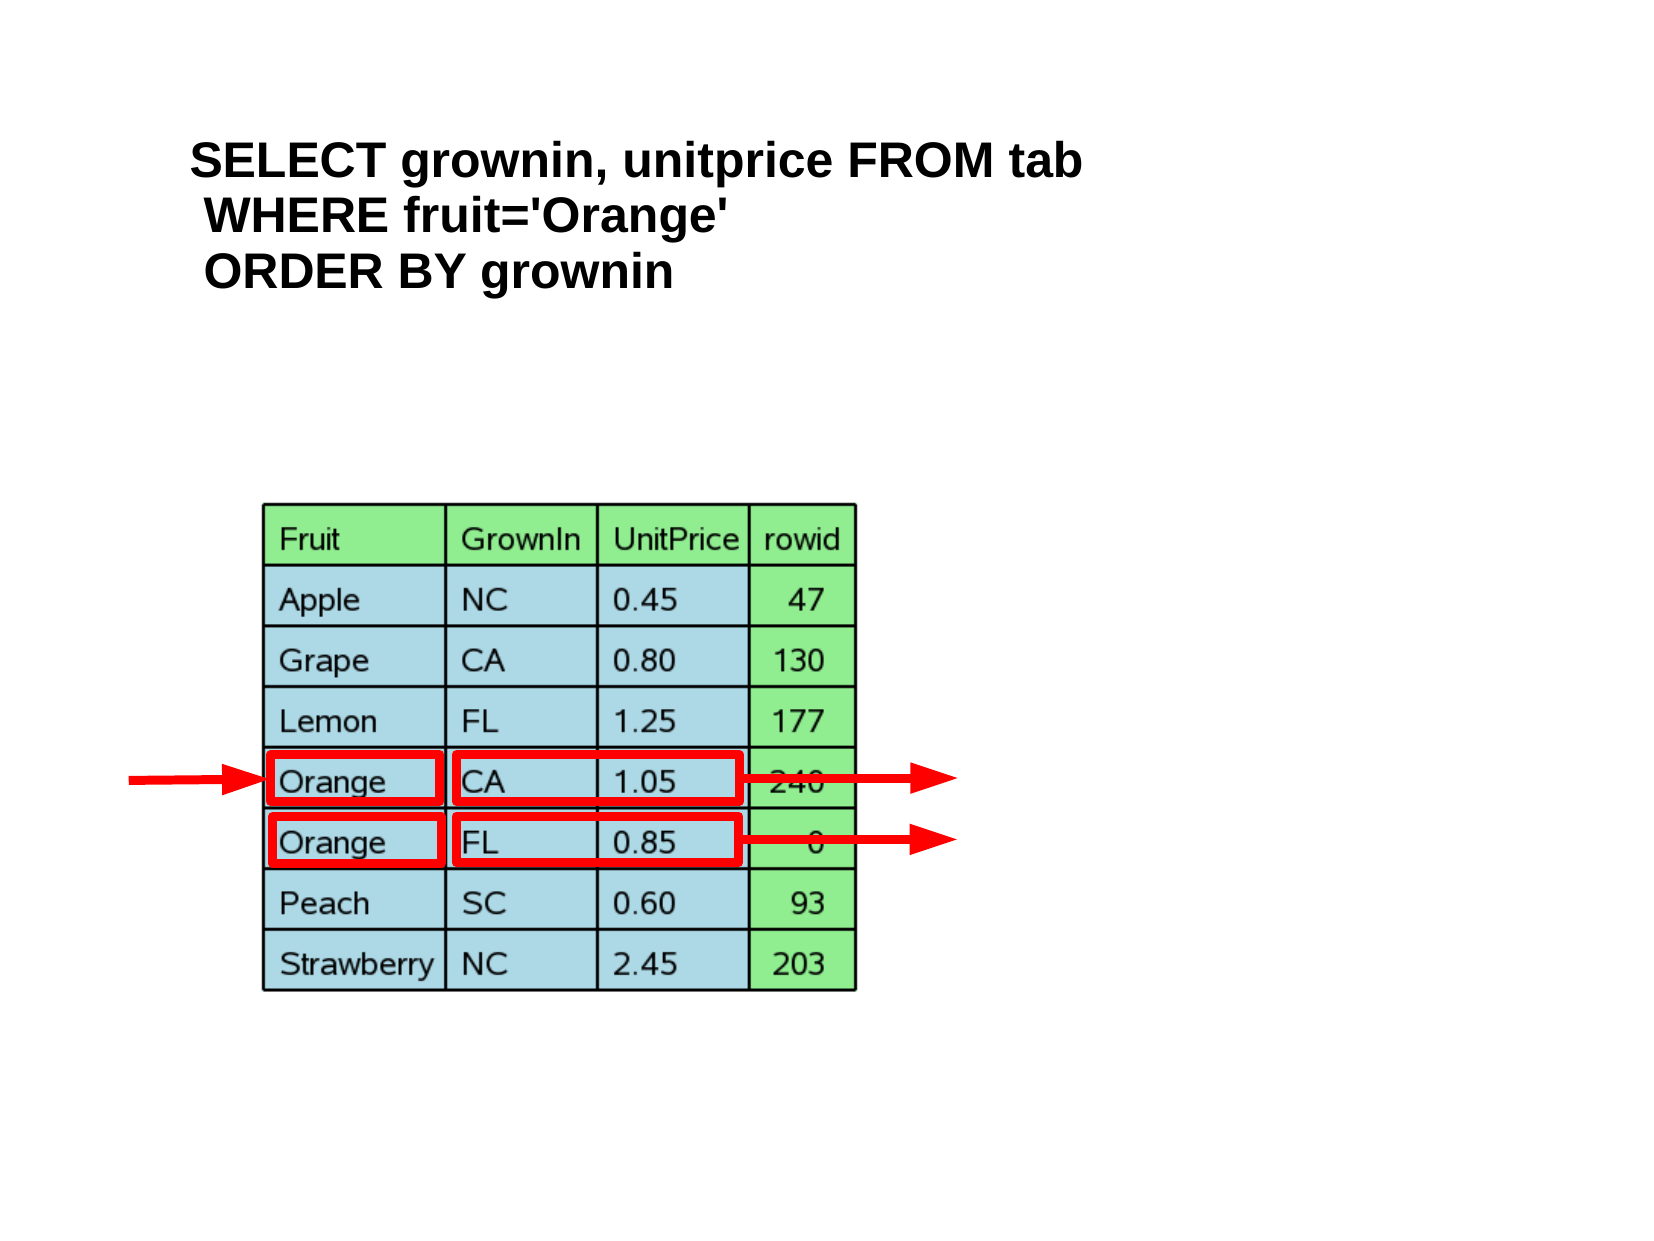

SELECT grownin, unitprice FROM tab
 WHERE fruit='Orange'
 ORDER BY grownin